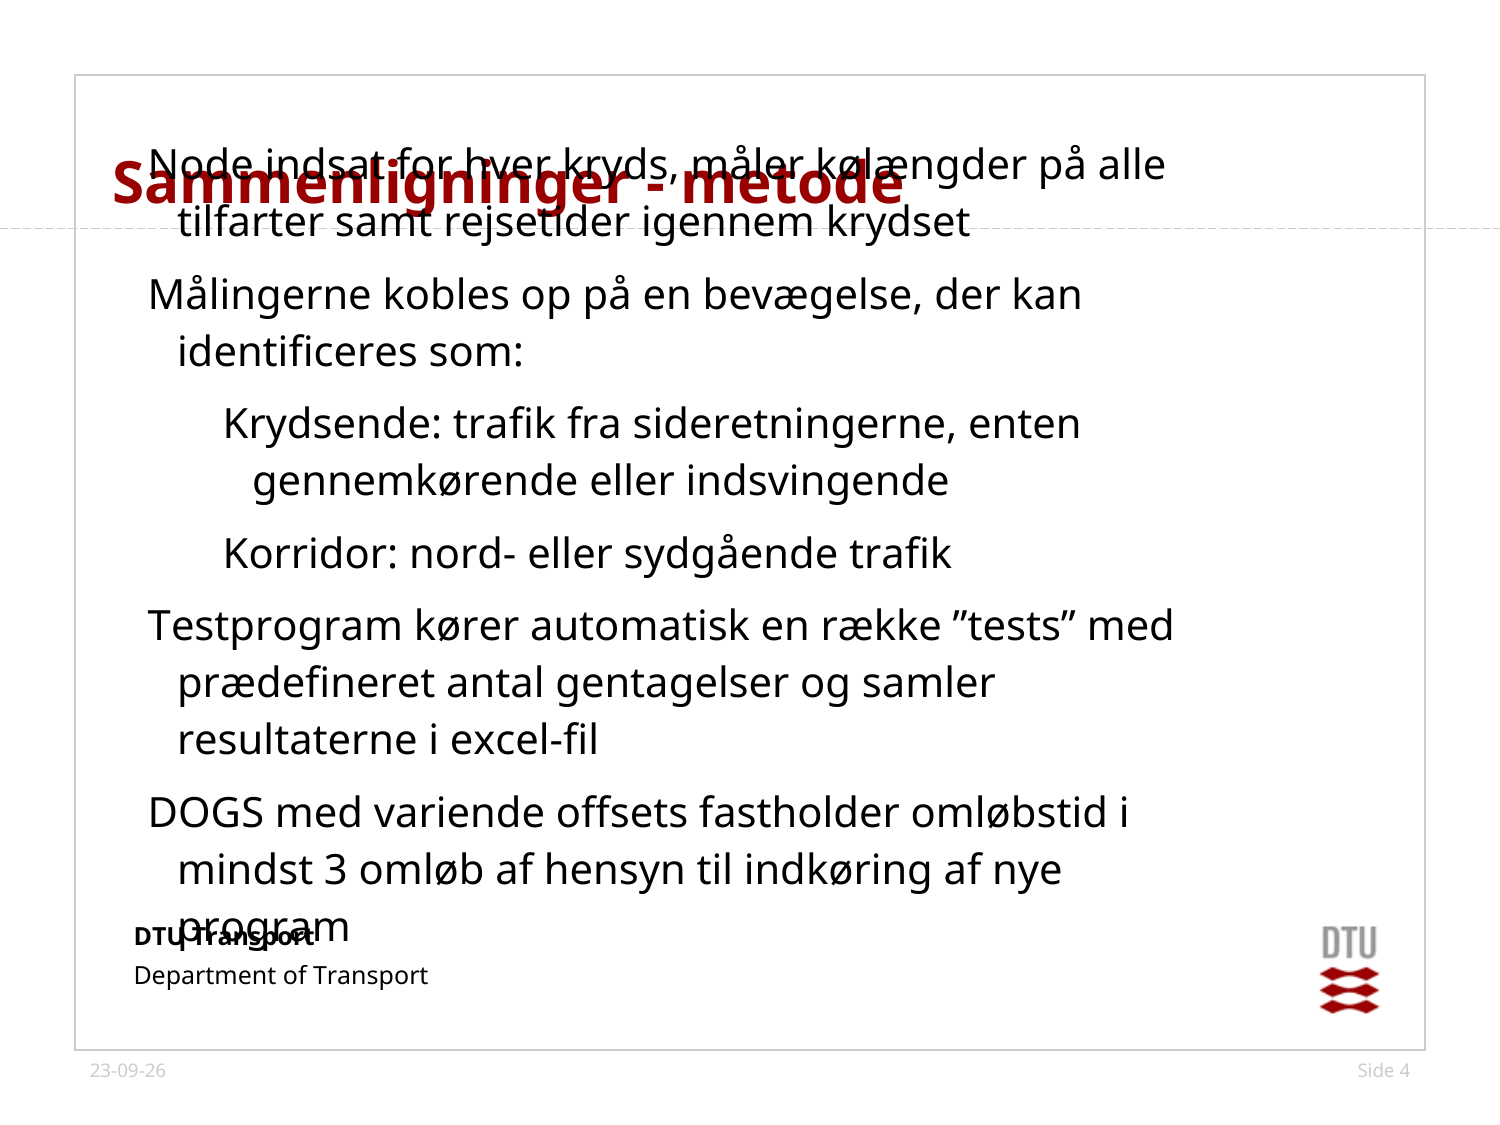

# Sammenligninger - metode
Node indsat for hver kryds, måler kølængder på alle tilfarter samt rejsetider igennem krydset
Målingerne kobles op på en bevægelse, der kan identificeres som:
Krydsende: trafik fra sideretningerne, enten gennemkørende eller indsvingende
Korridor: nord- eller sydgående trafik
Testprogram kører automatisk en række ”tests” med prædefineret antal gentagelser og samler resultaterne i excel-fil
DOGS med variende offsets fastholder omløbstid i mindst 3 omløb af hensyn til indkøring af nye program